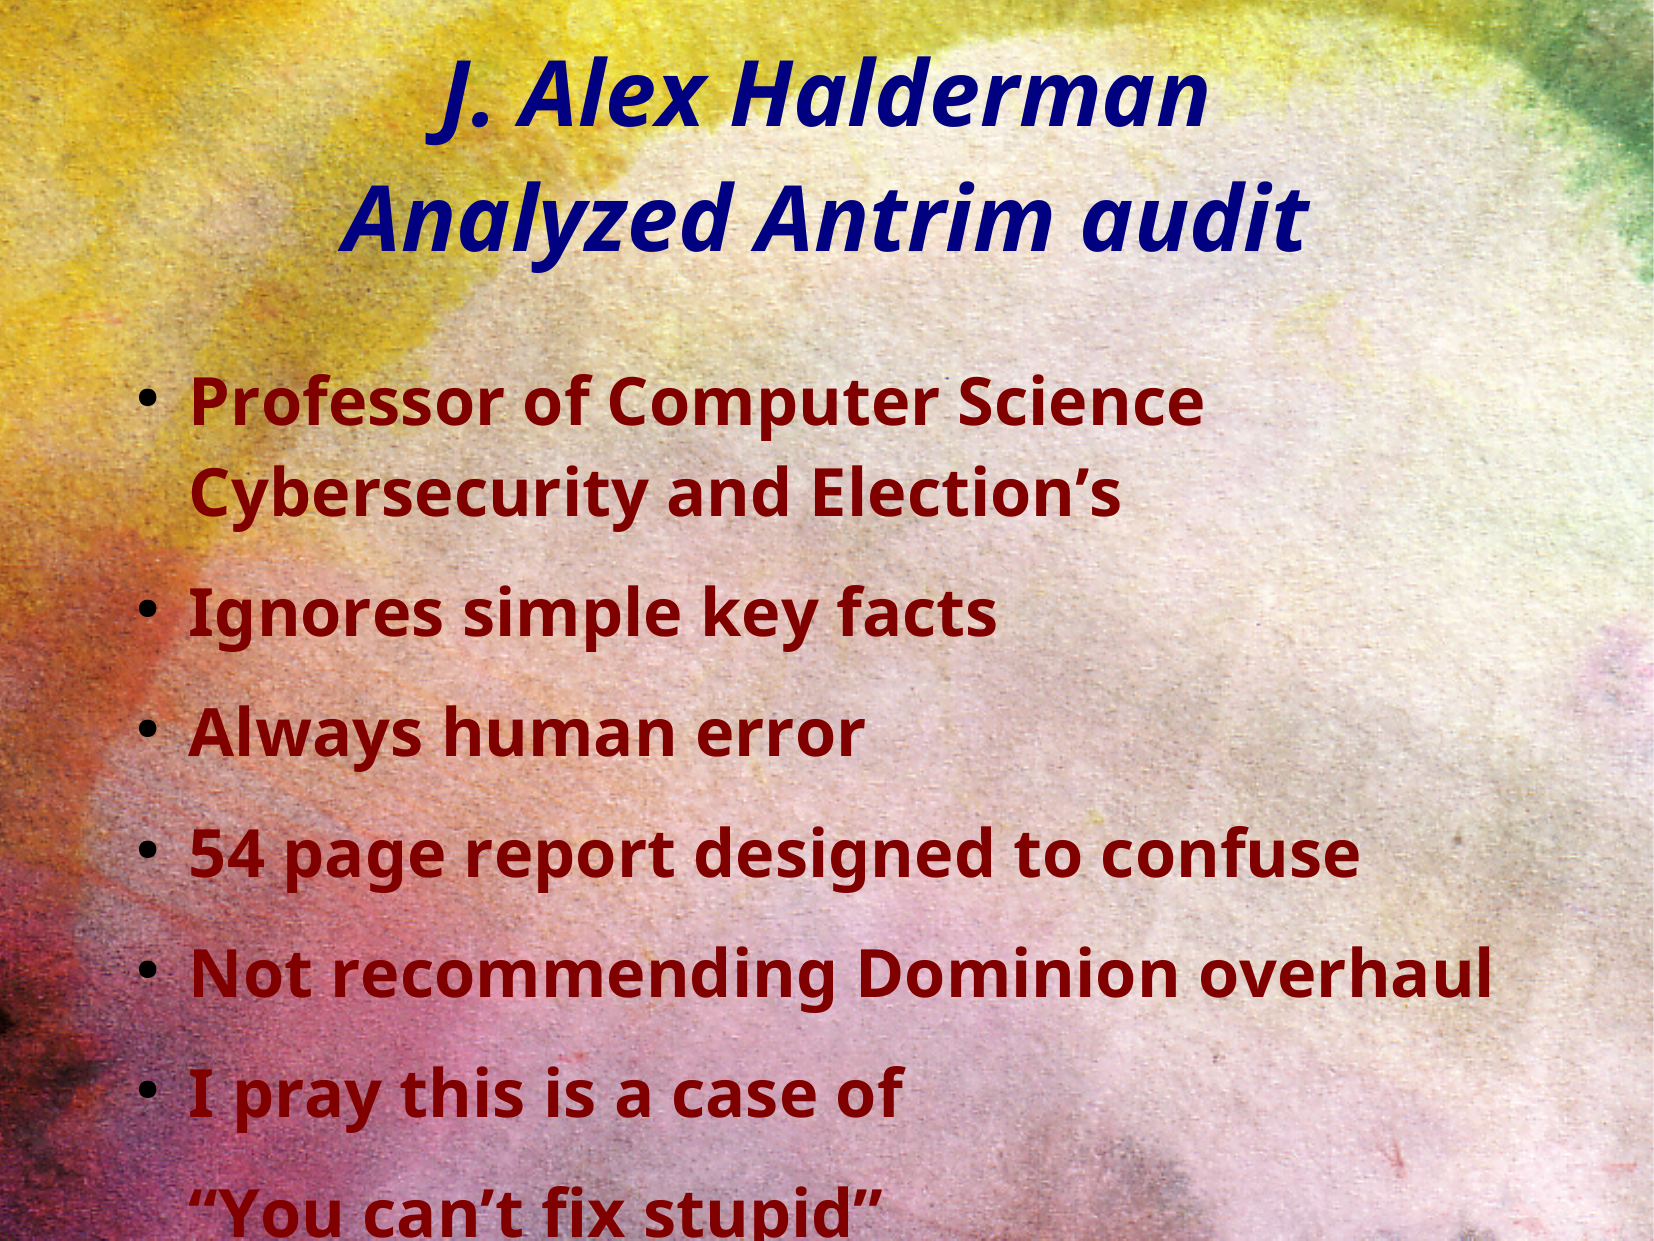

# J. Alex Halderman Analyzed Antrim audit
Professor of Computer Science
Cybersecurity and Election’s
Ignores simple key facts
Always human error
54 page report designed to confuse
Not recommending Dominion overhaul
I pray this is a case of
“You can’t fix stupid”